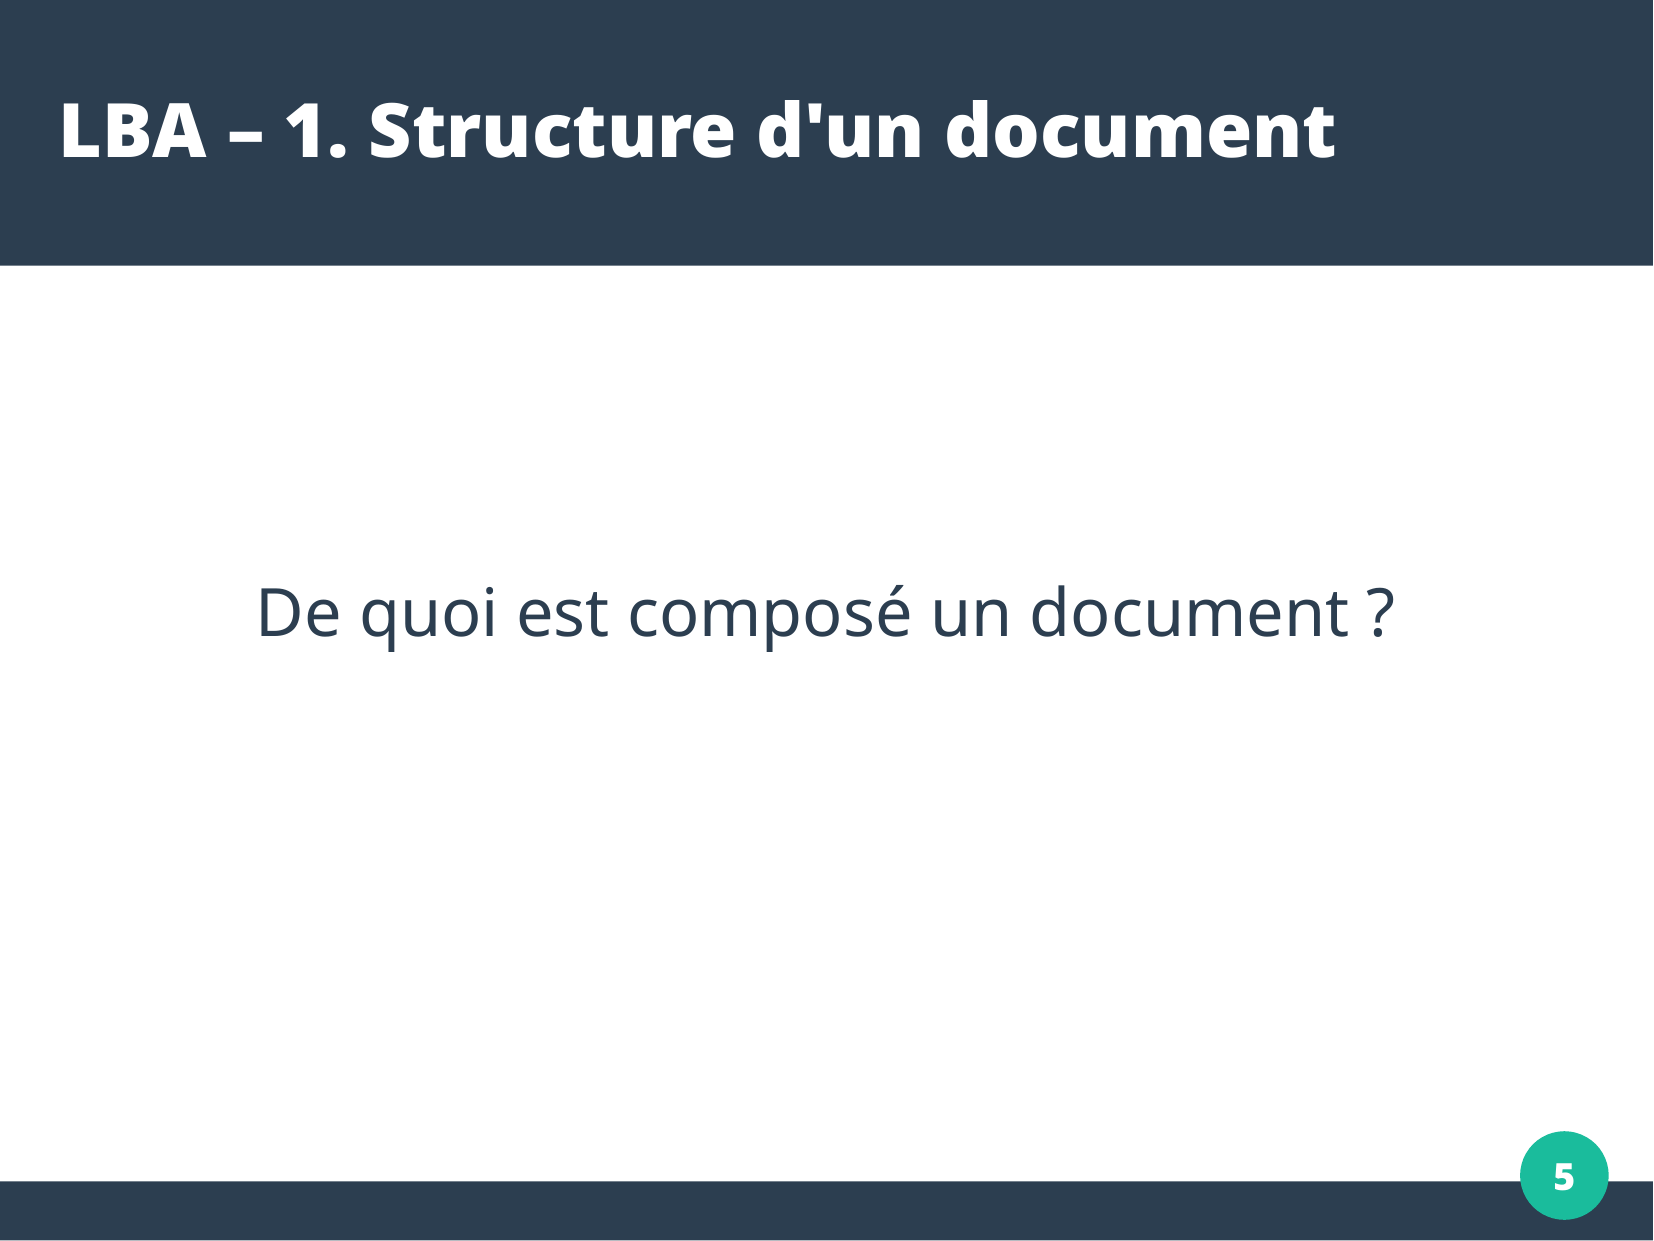

# LBA – 1. Structure d'un document
De quoi est composé un document ?
5